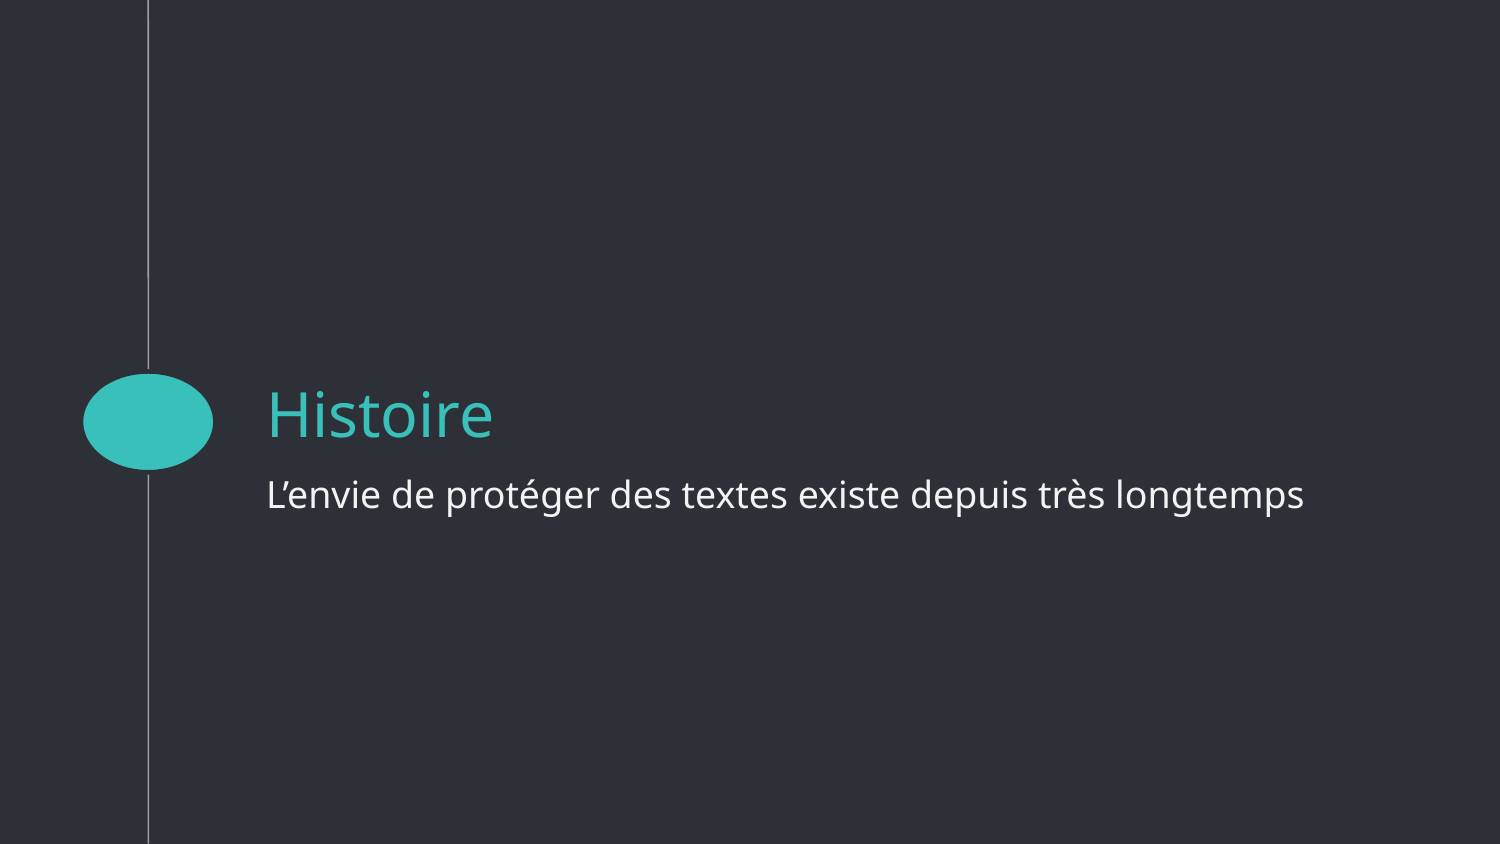

# Histoire
L’envie de protéger des textes existe depuis très longtemps